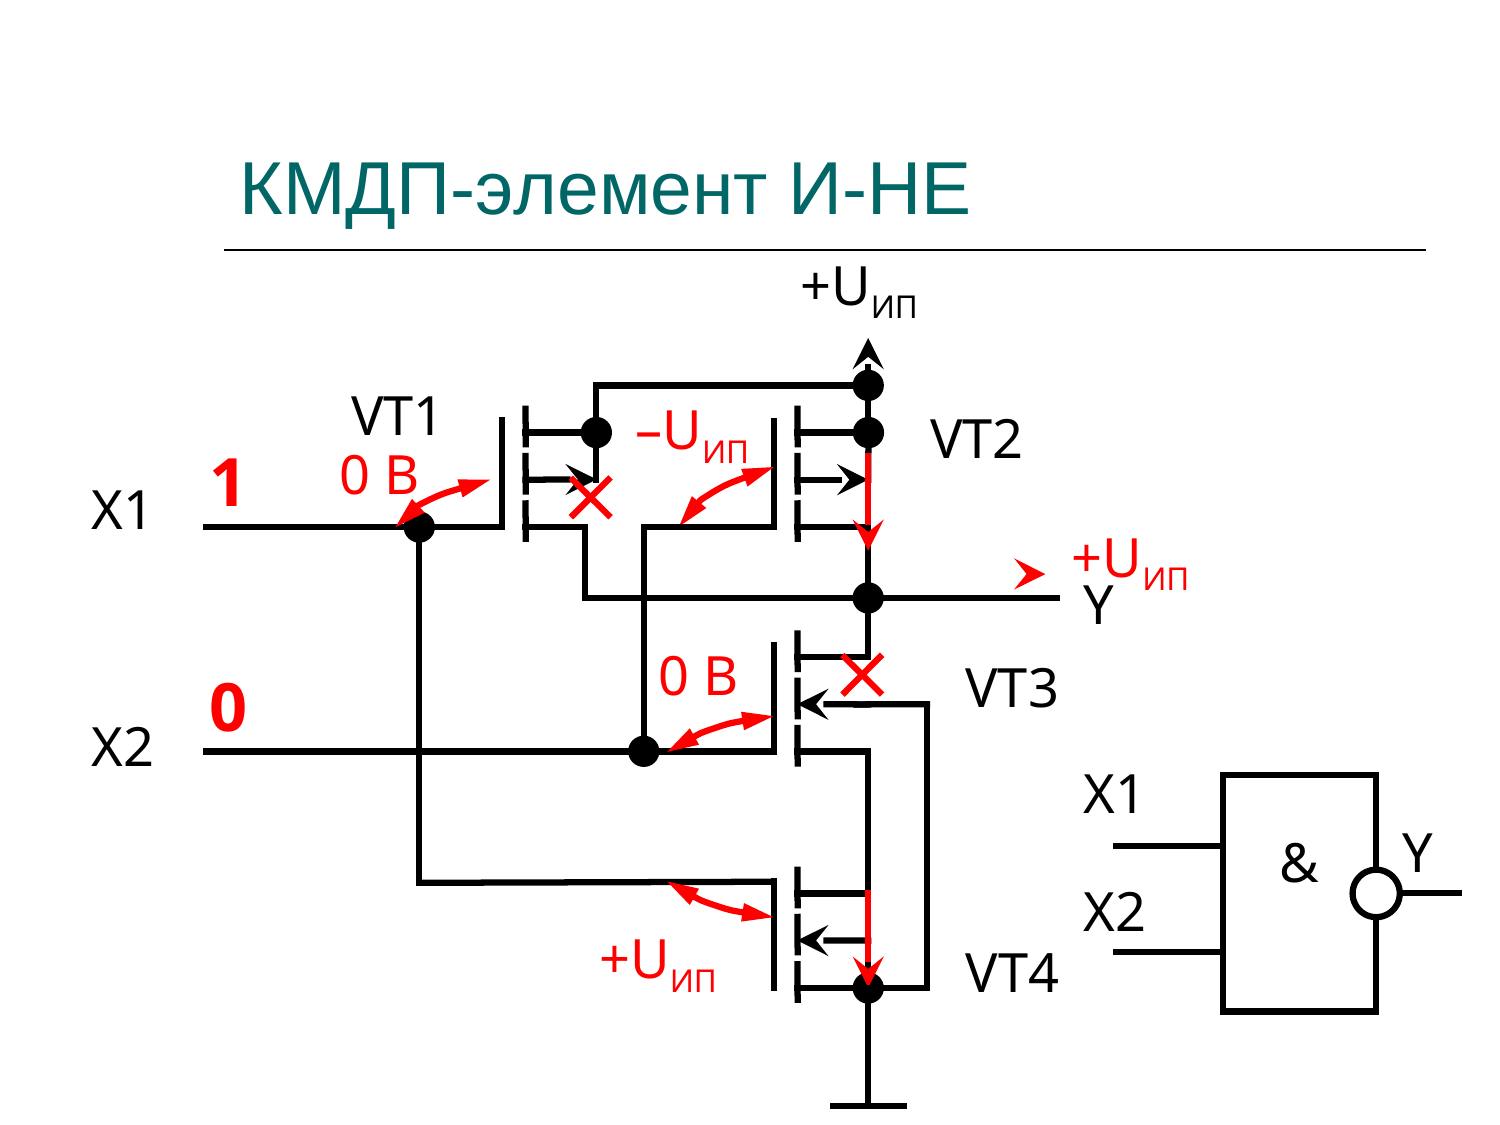

# КМДП-элемент И-НЕ
+UИП
VT1
–UИП
VT2
1
0 В
X1
+UИП
Y
0 В
VT3
0
X2
X1
&
Y
X2
+UИП
VT4